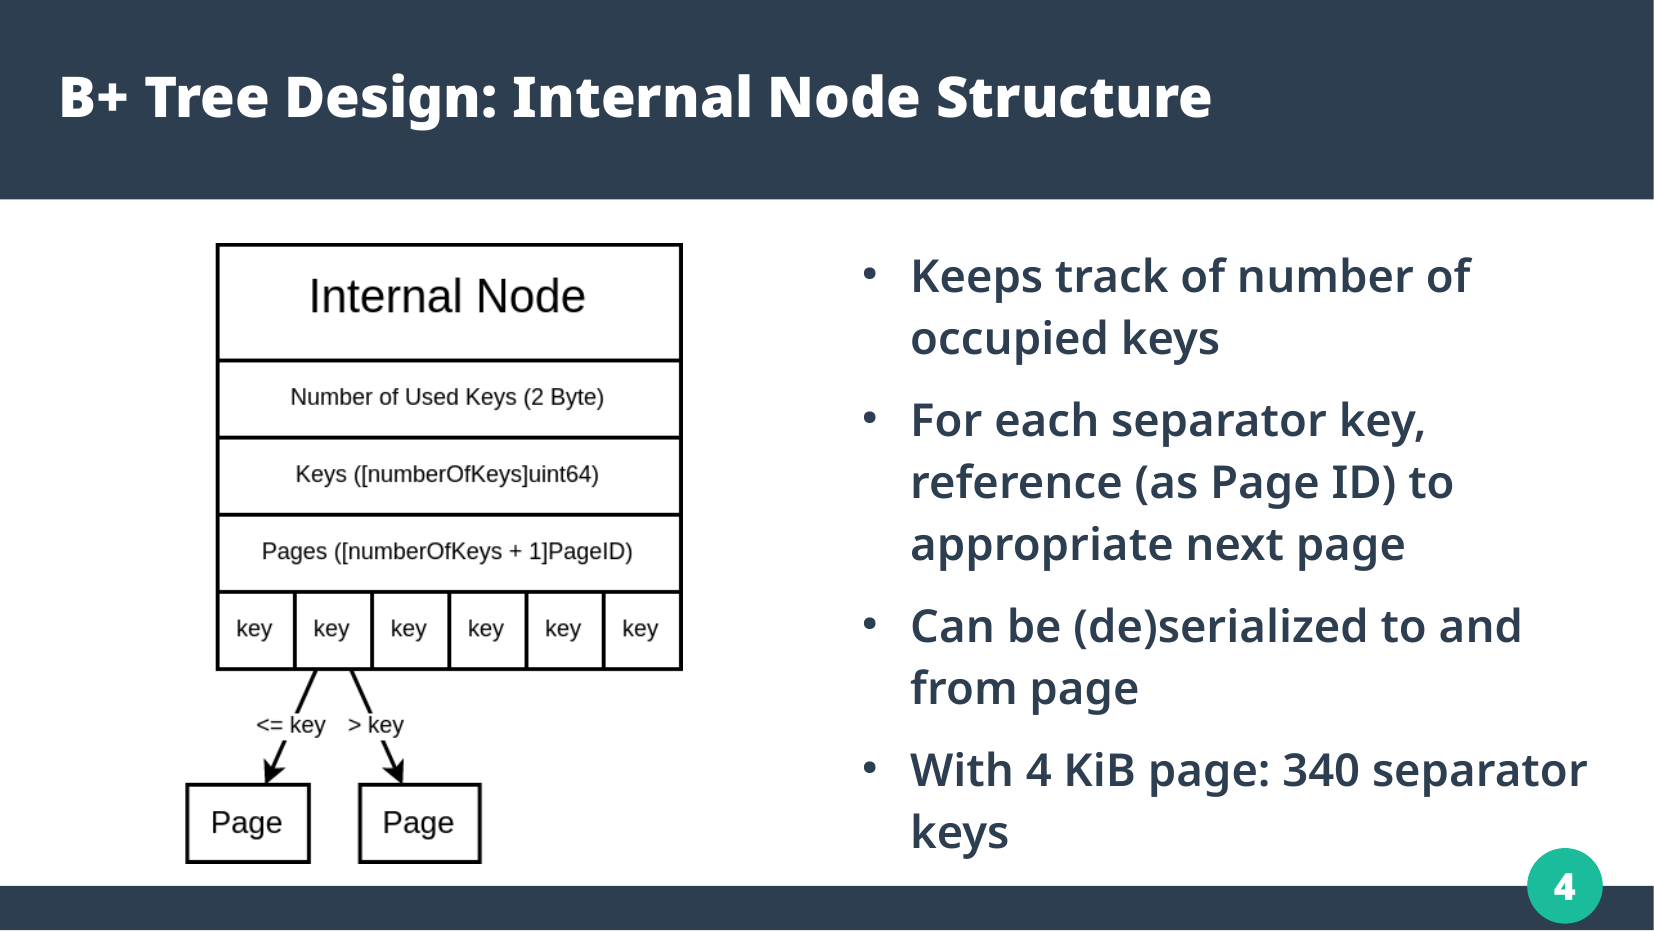

# B+ Tree Design: Internal Node Structure
Keeps track of number of occupied keys
For each separator key, reference (as Page ID) to appropriate next page
Can be (de)serialized to and from page
With 4 KiB page: 340 separator keys